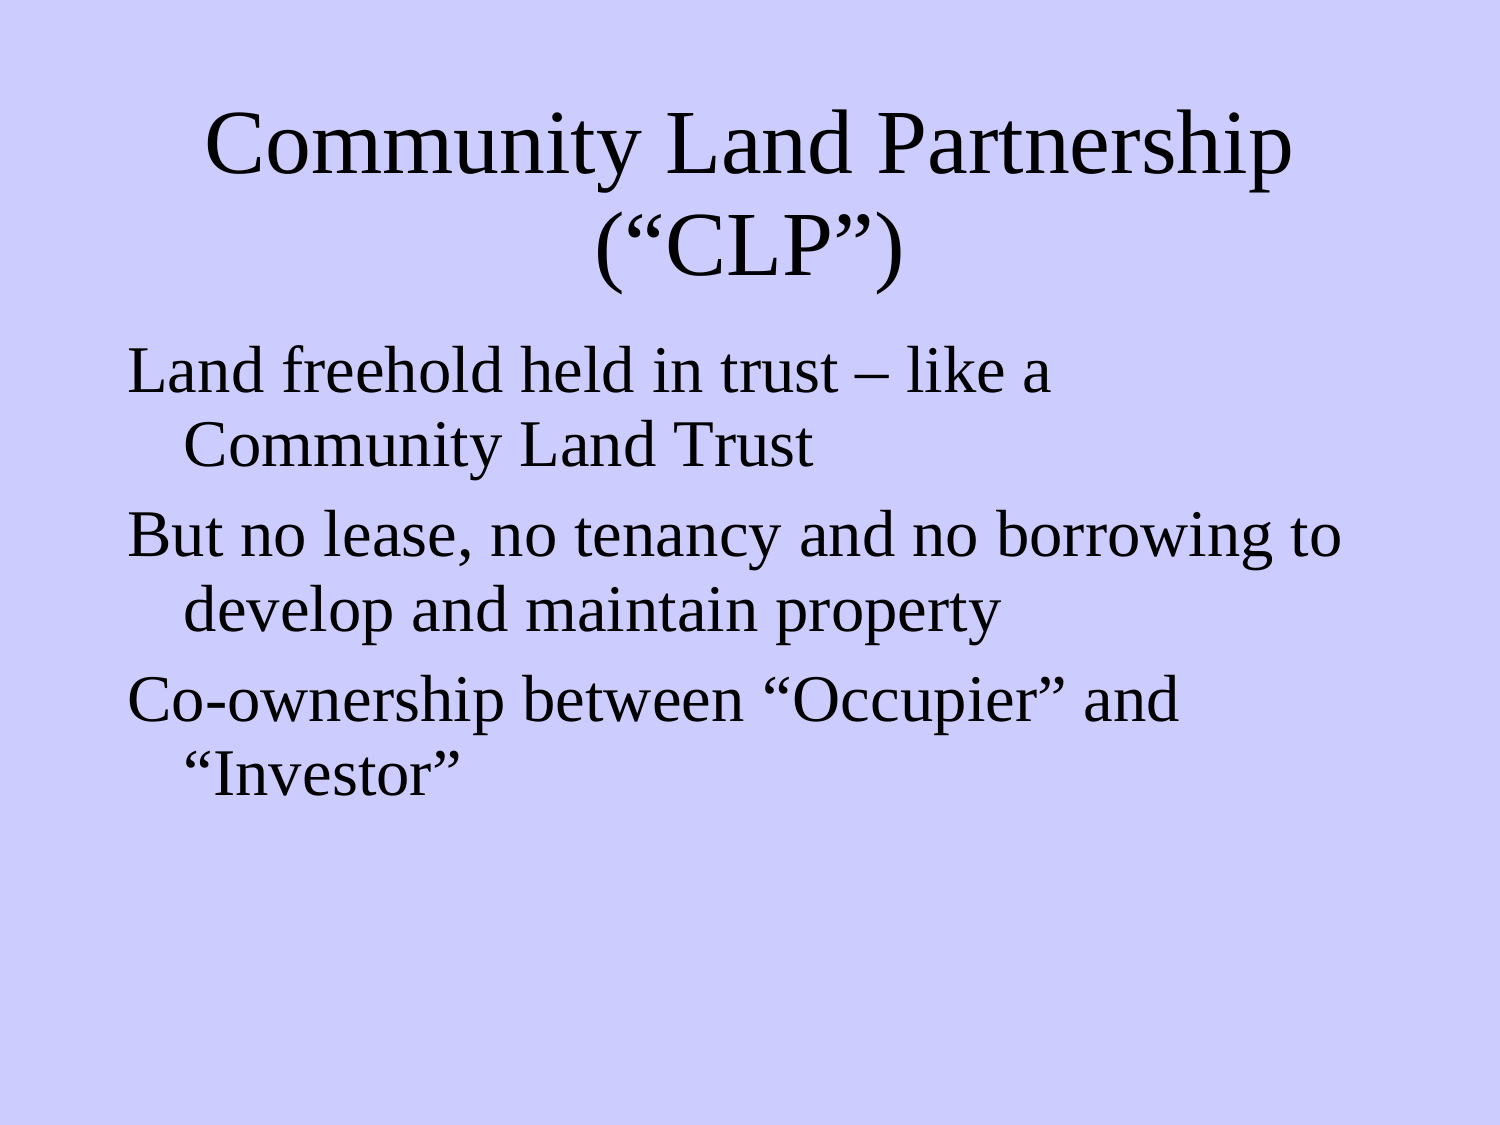

# Community Land Partnership (“CLP”)
Land freehold held in trust – like a Community Land Trust
But no lease, no tenancy and no borrowing to develop and maintain property
Co-ownership between “Occupier” and “Investor”